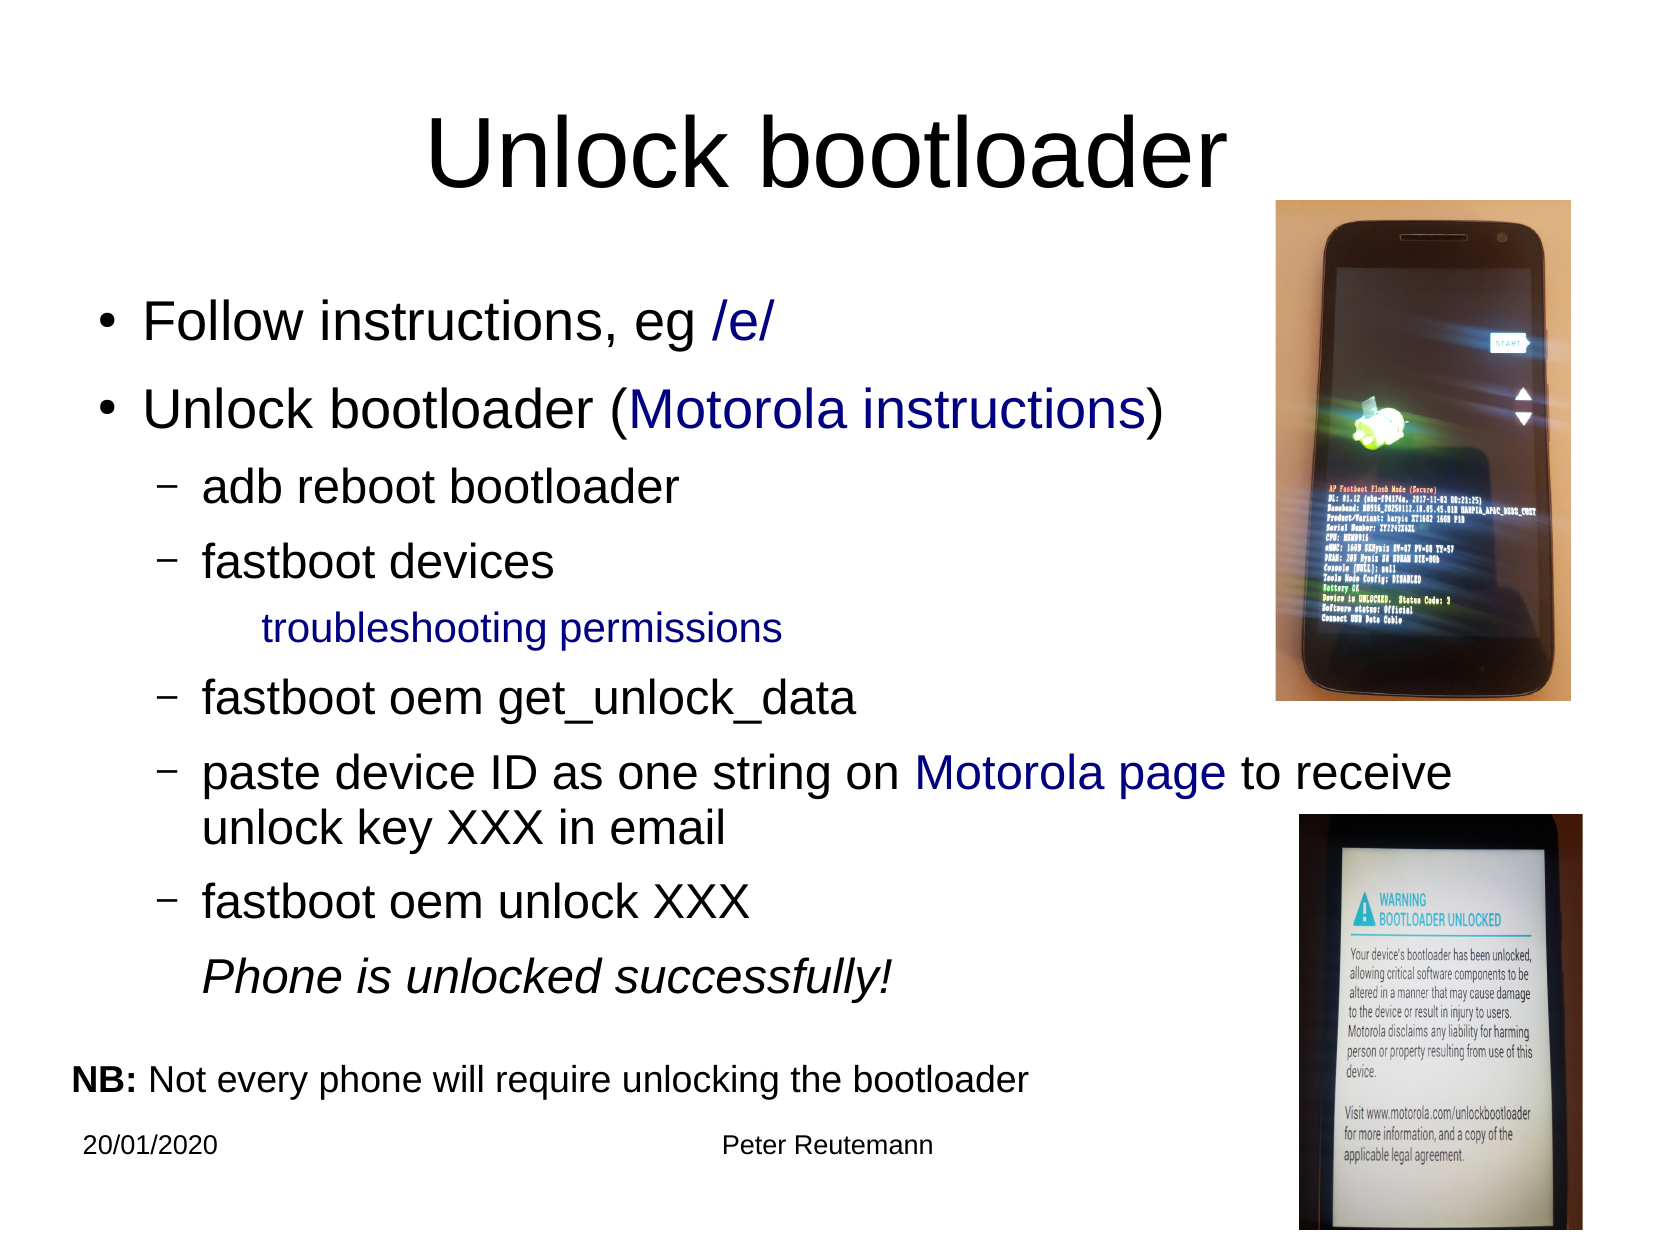

# Unlock bootloader
Follow instructions, eg /e/
Unlock bootloader (Motorola instructions)
adb reboot bootloader
fastboot devices
troubleshooting permissions
fastboot oem get_unlock_data
paste device ID as one string on Motorola page to receive unlock key XXX in email
fastboot oem unlock XXX
Phone is unlocked successfully!
NB: Not every phone will require unlocking the bootloader
20/01/2020
Peter Reutemann
6